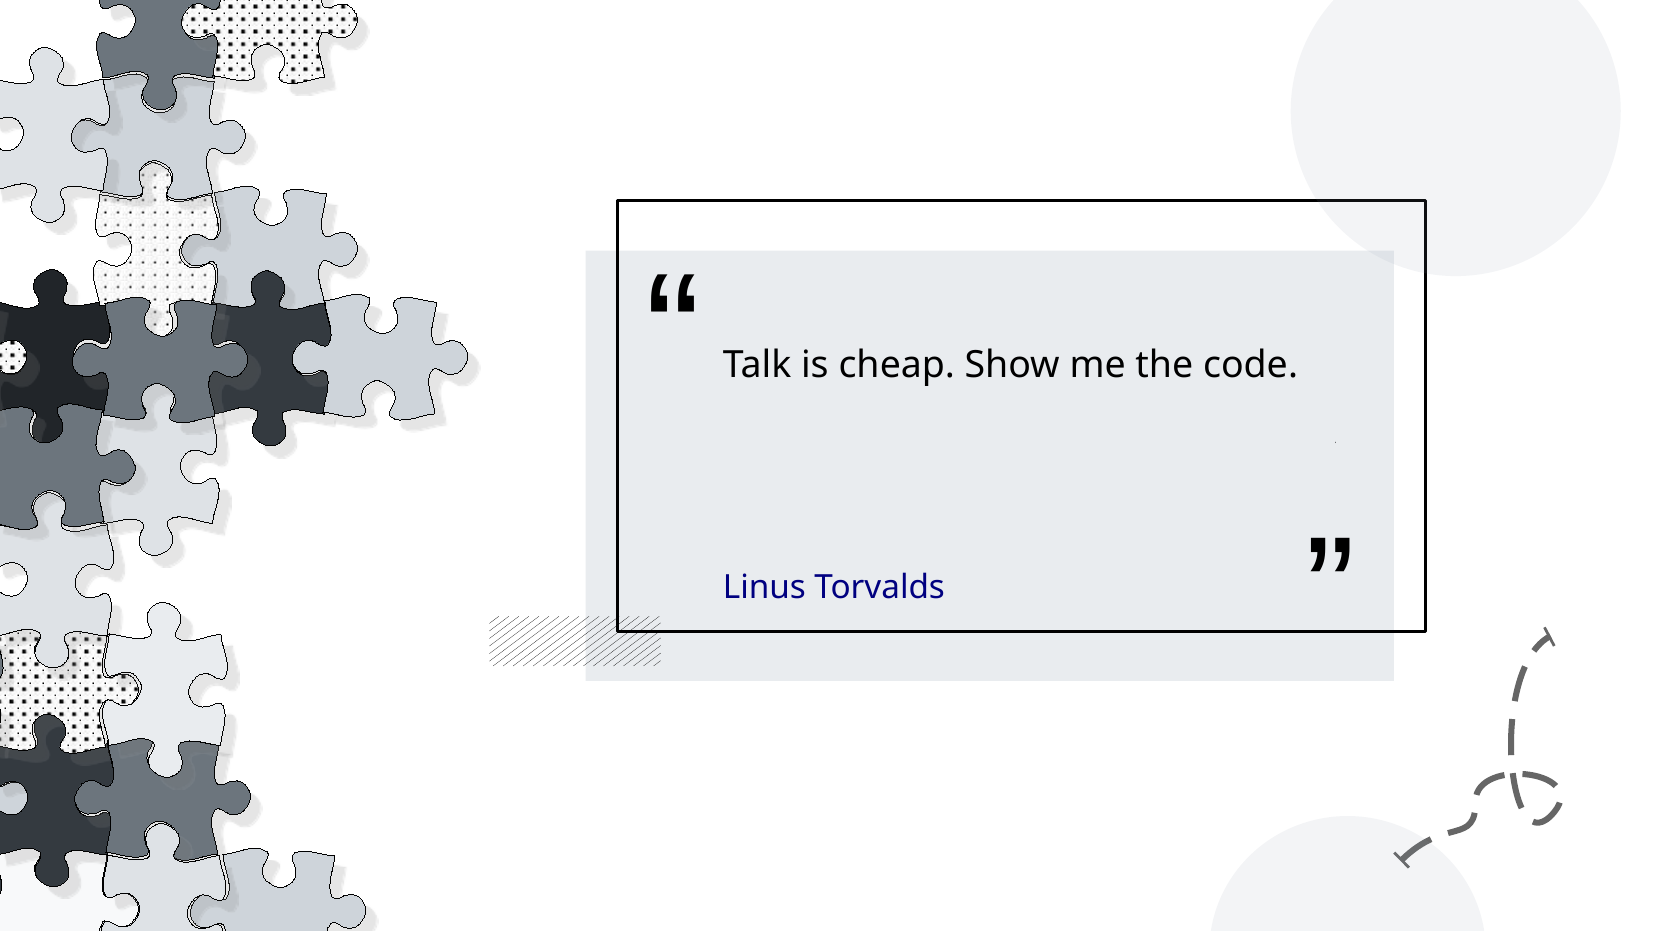

Talk is cheap. Show me the code.
1001100 1001001 1001100 1010101 1000111 100000 1110010 1101111 1100011 1101011 1110011 100001
Linus Torvalds